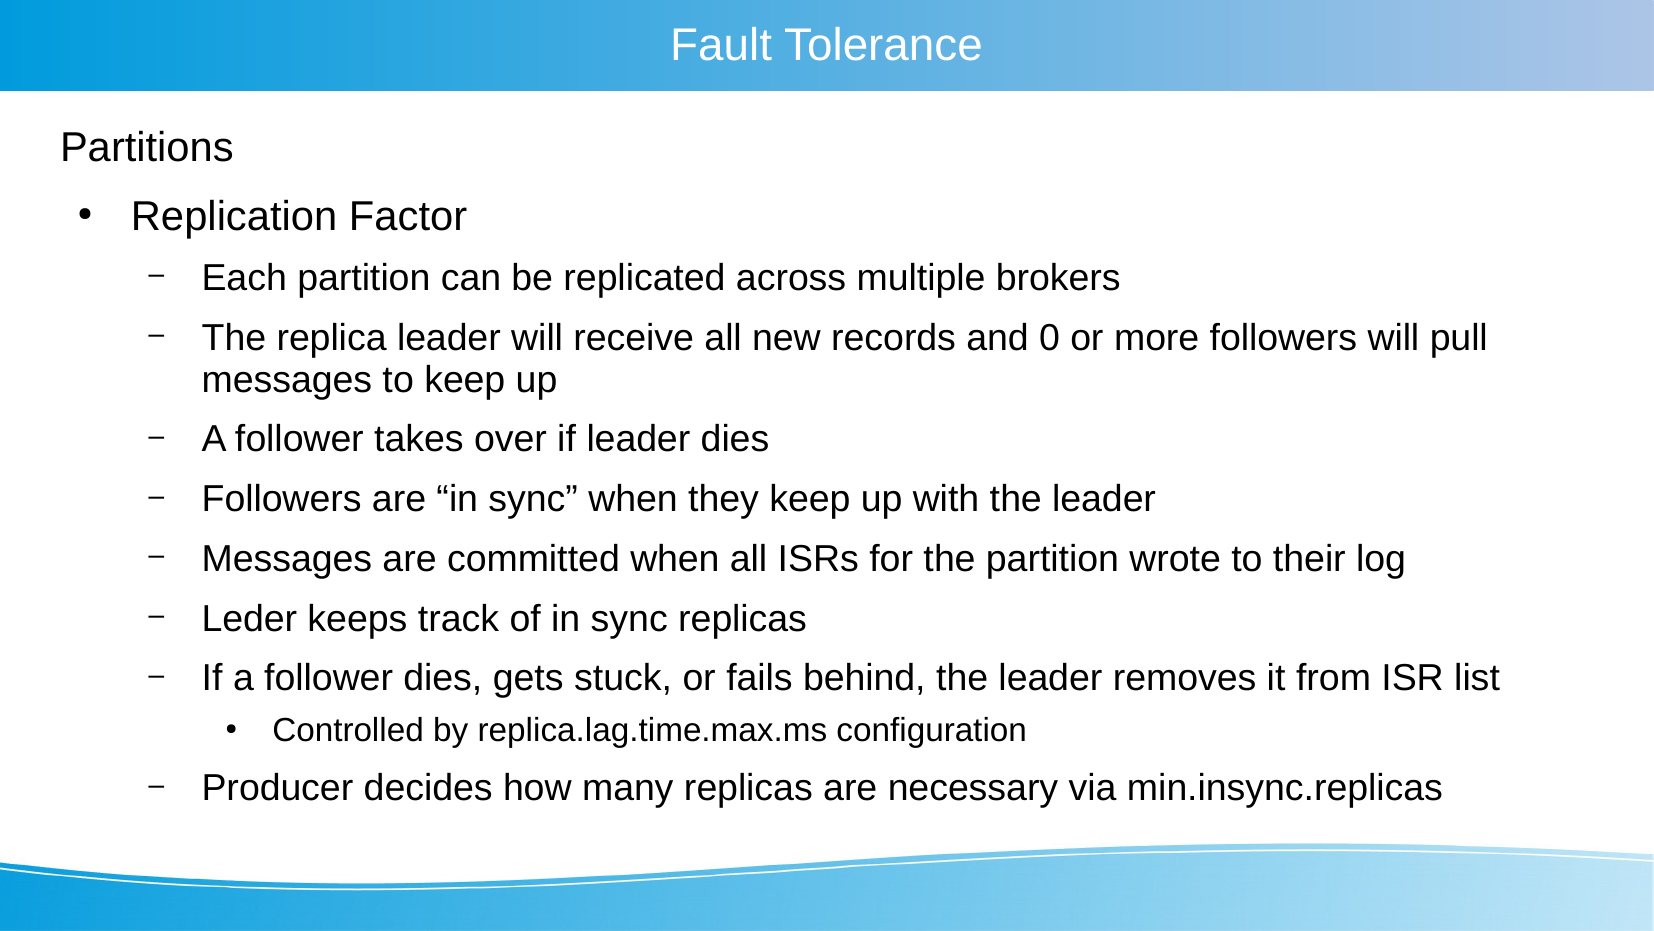

# Fault Tolerance
Partitions
Replication Factor
Each partition can be replicated across multiple brokers
The replica leader will receive all new records and 0 or more followers will pull messages to keep up
A follower takes over if leader dies
Followers are “in sync” when they keep up with the leader
Messages are committed when all ISRs for the partition wrote to their log
Leder keeps track of in sync replicas
If a follower dies, gets stuck, or fails behind, the leader removes it from ISR list
Controlled by replica.lag.time.max.ms configuration
Producer decides how many replicas are necessary via min.insync.replicas